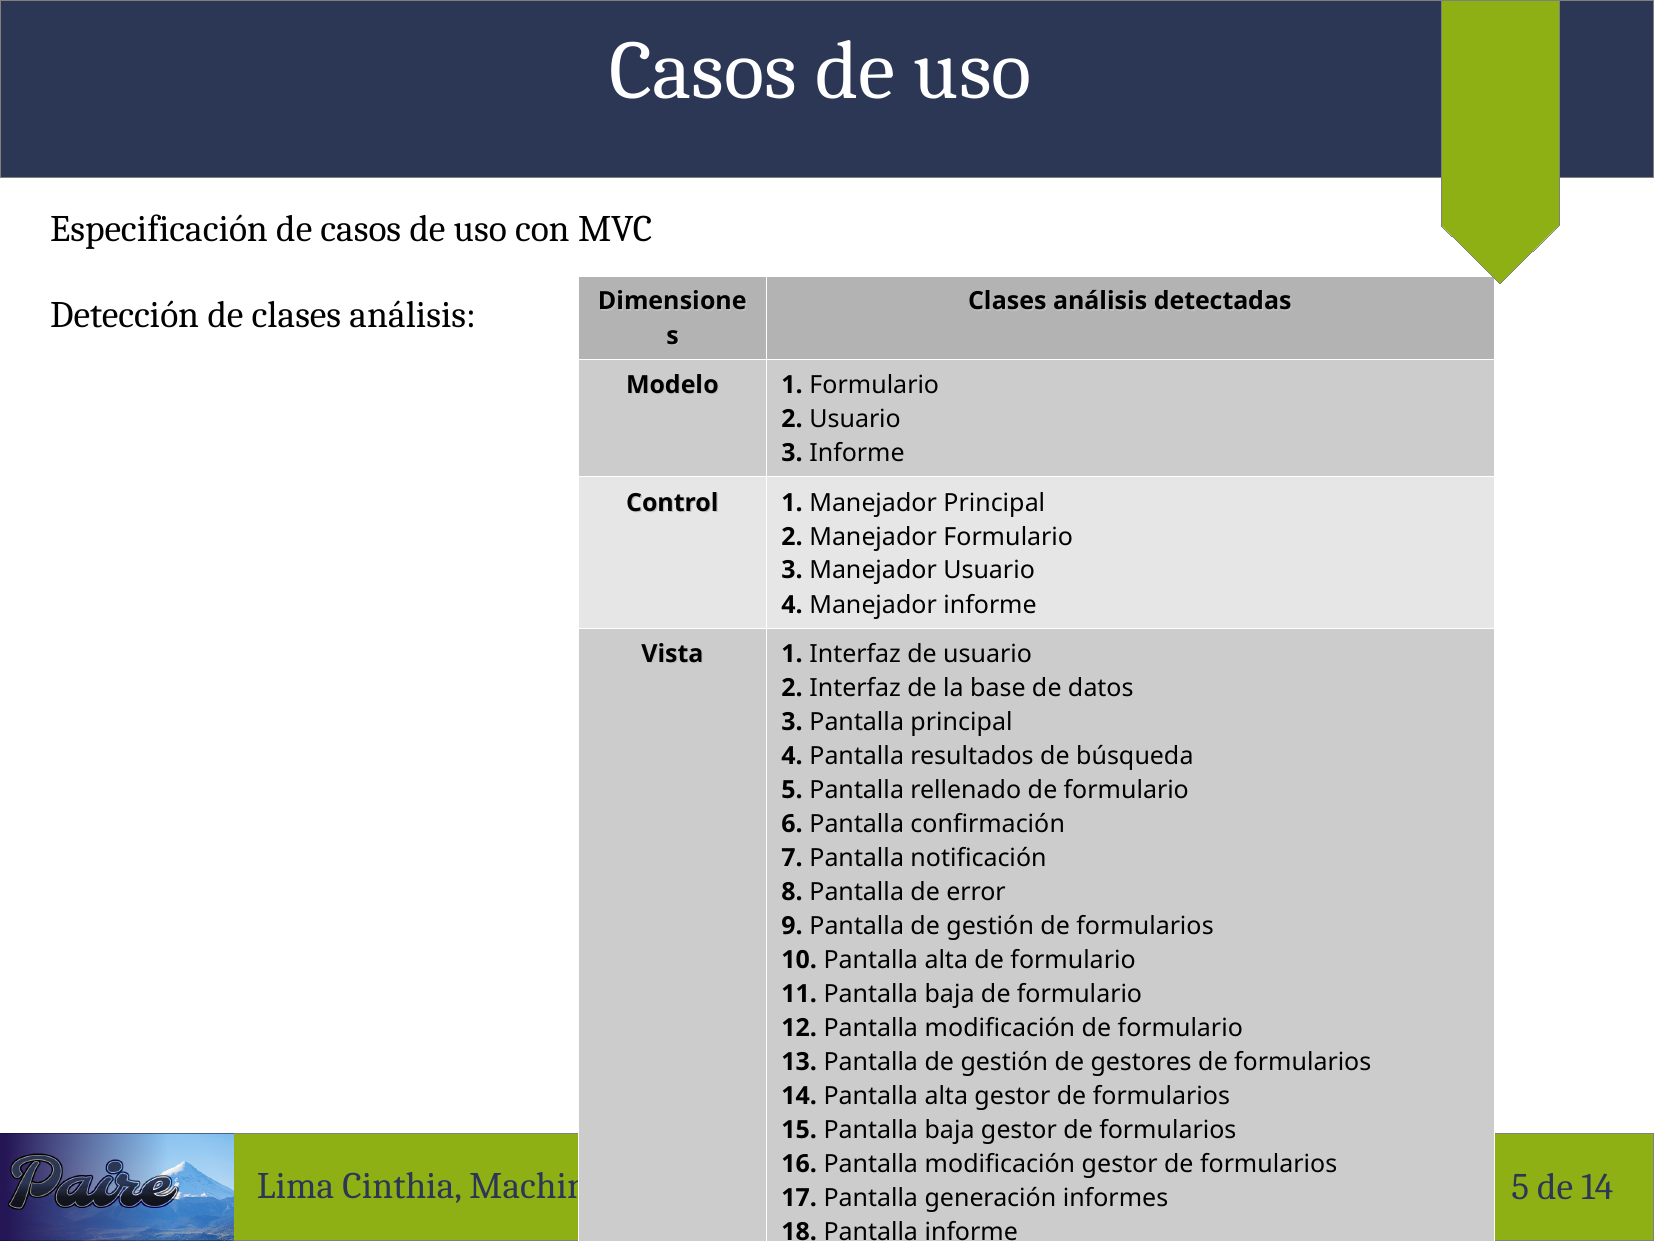

Casos de uso
Especificación de casos de uso con MVC
Detección de clases análisis:
| Dimensiones | Clases análisis detectadas |
| --- | --- |
| Modelo | 1. Formulario 2. Usuario 3. Informe |
| Control | 1. Manejador Principal 2. Manejador Formulario 3. Manejador Usuario 4. Manejador informe |
| Vista | 1. Interfaz de usuario 2. Interfaz de la base de datos 3. Pantalla principal 4. Pantalla resultados de búsqueda 5. Pantalla rellenado de formulario 6. Pantalla confirmación 7. Pantalla notificación 8. Pantalla de error 9. Pantalla de gestión de formularios 10. Pantalla alta de formulario 11. Pantalla baja de formulario 12. Pantalla modificación de formulario 13. Pantalla de gestión de gestores de formularios 14. Pantalla alta gestor de formularios 15. Pantalla baja gestor de formularios 16. Pantalla modificación gestor de formularios 17. Pantalla generación informes 18. Pantalla informe 19. Pantalla iniciar sesión |
Lima Cinthia, Machini Ariel
 de 14